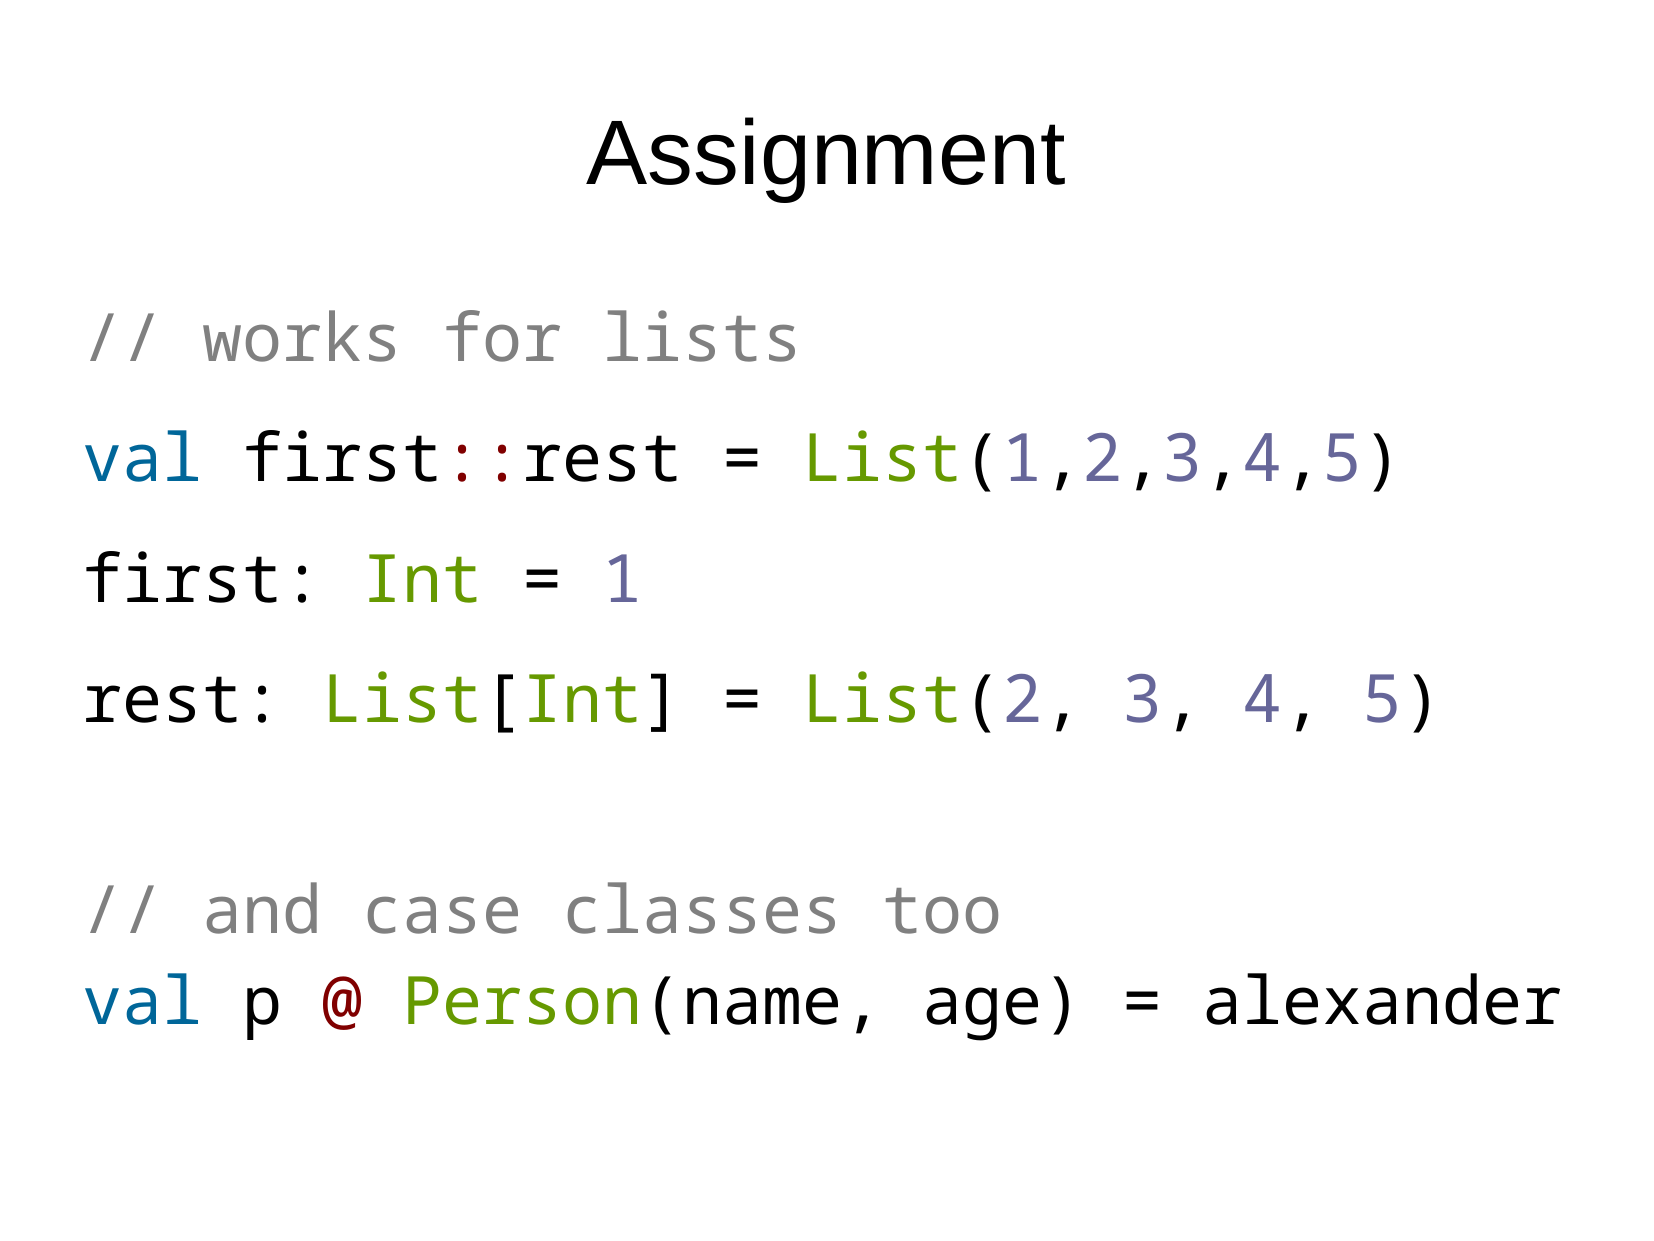

# Assignment
// works for lists
val first::rest = List(1,2,3,4,5)
first: Int = 1
rest: List[Int] = List(2, 3, 4, 5)
// and case classes too
val p @ Person(name, age) = alexander